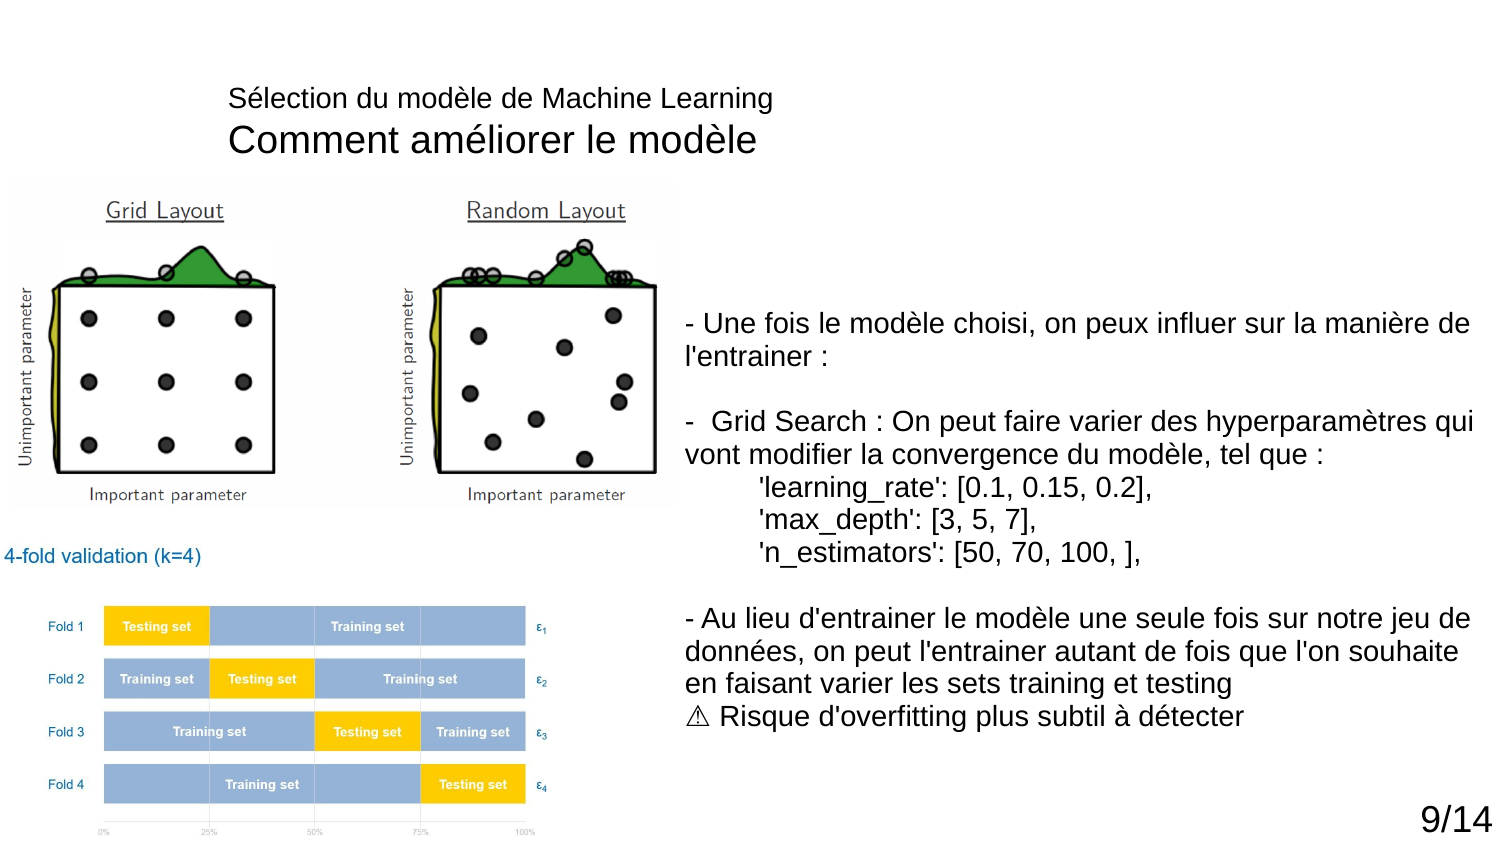

Sélection du modèle de Machine Learning
Comment améliorer le modèle
# - Une fois le modèle choisi, on peux influer sur la manière de l'entrainer : - Grid Search : On peut faire varier des hyperparamètres qui vont modifier la convergence du modèle, tel que : 'learning_rate': [0.1, 0.15, 0.2], 'max_depth': [3, 5, 7], 'n_estimators': [50, 70, 100, ], - Au lieu d'entrainer le modèle une seule fois sur notre jeu de données, on peut l'entrainer autant de fois que l'on souhaite en faisant varier les sets training et testing ⚠ Risque d'overfitting plus subtil à détecter
9/14